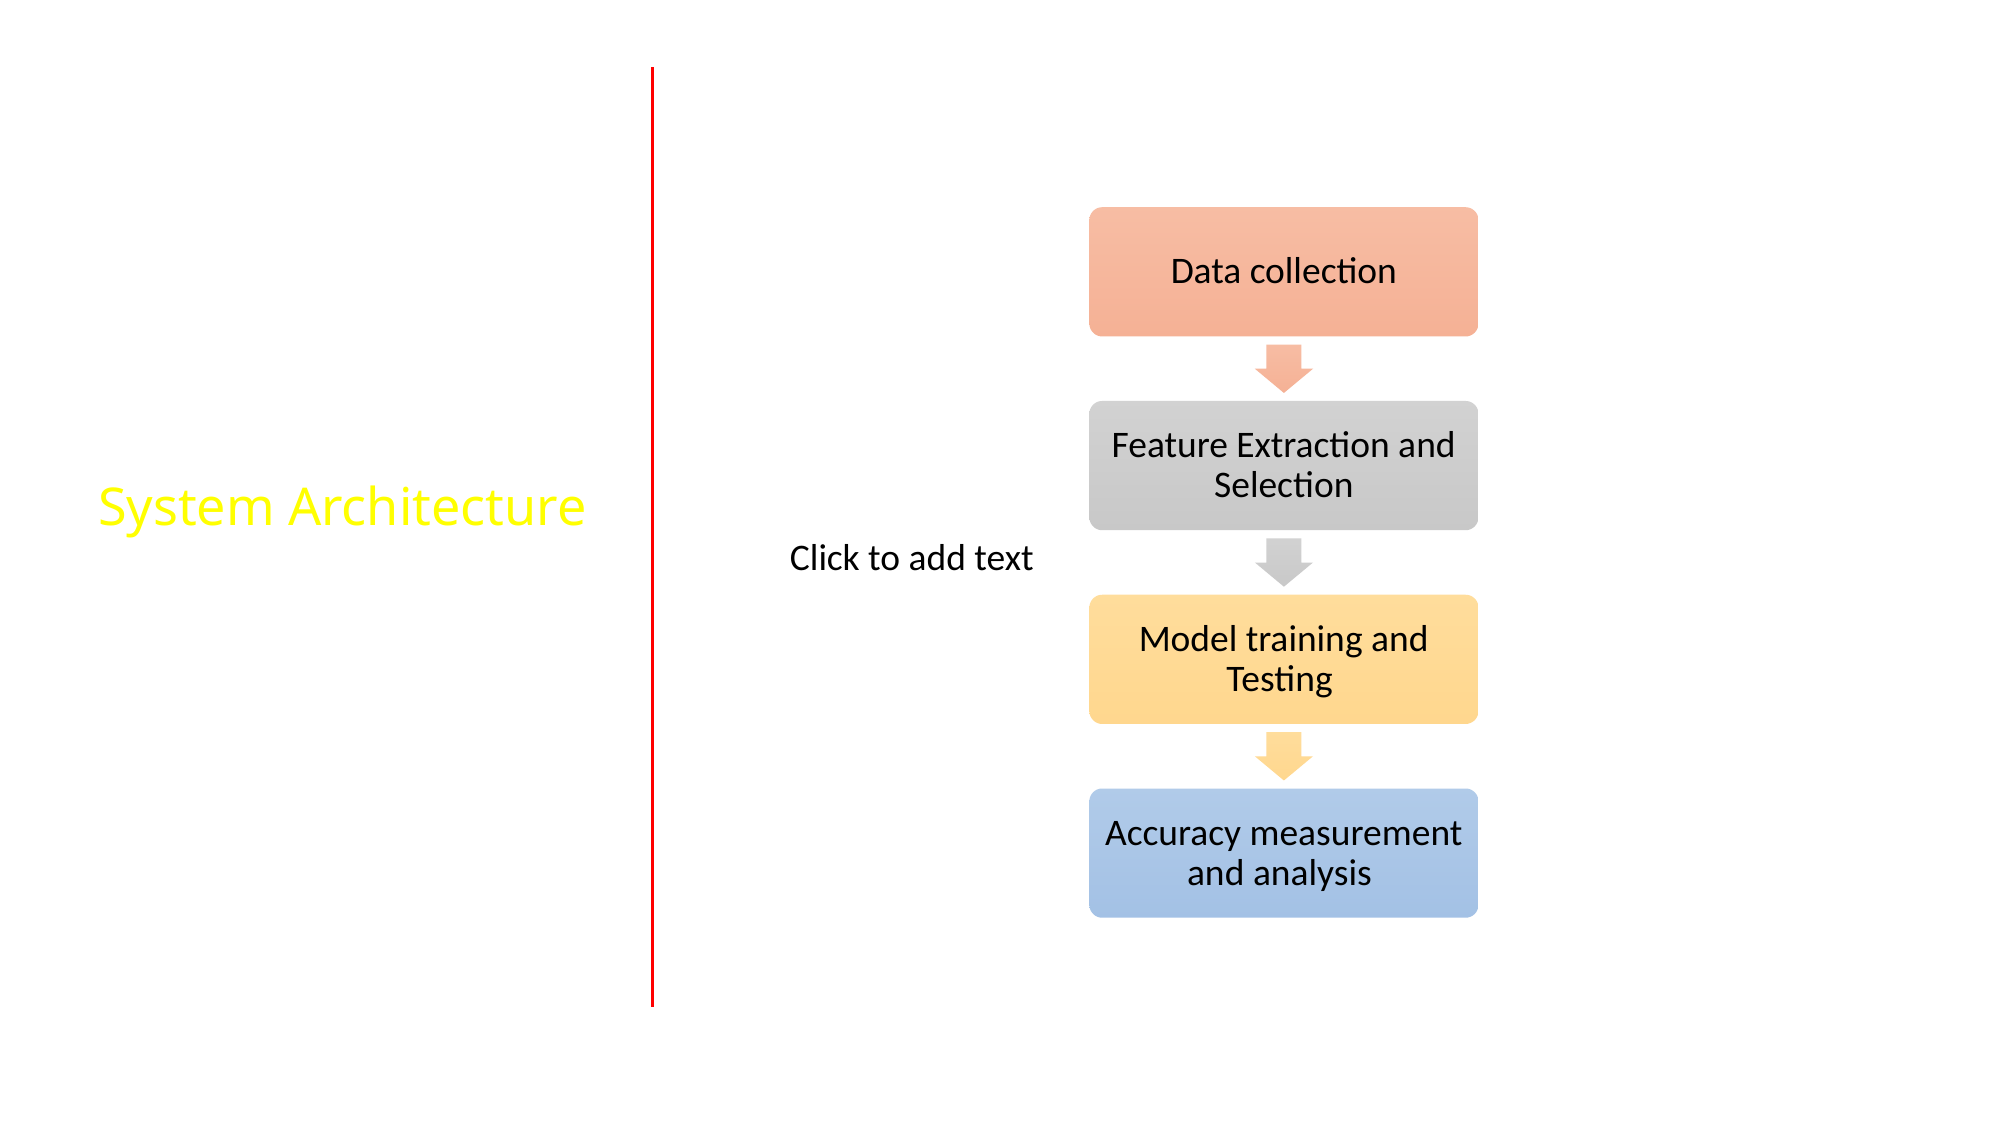

Data collection
Feature Extraction and Selection
Model training and Testing
Accuracy measurement and analysis
System Architecture
Click to add text